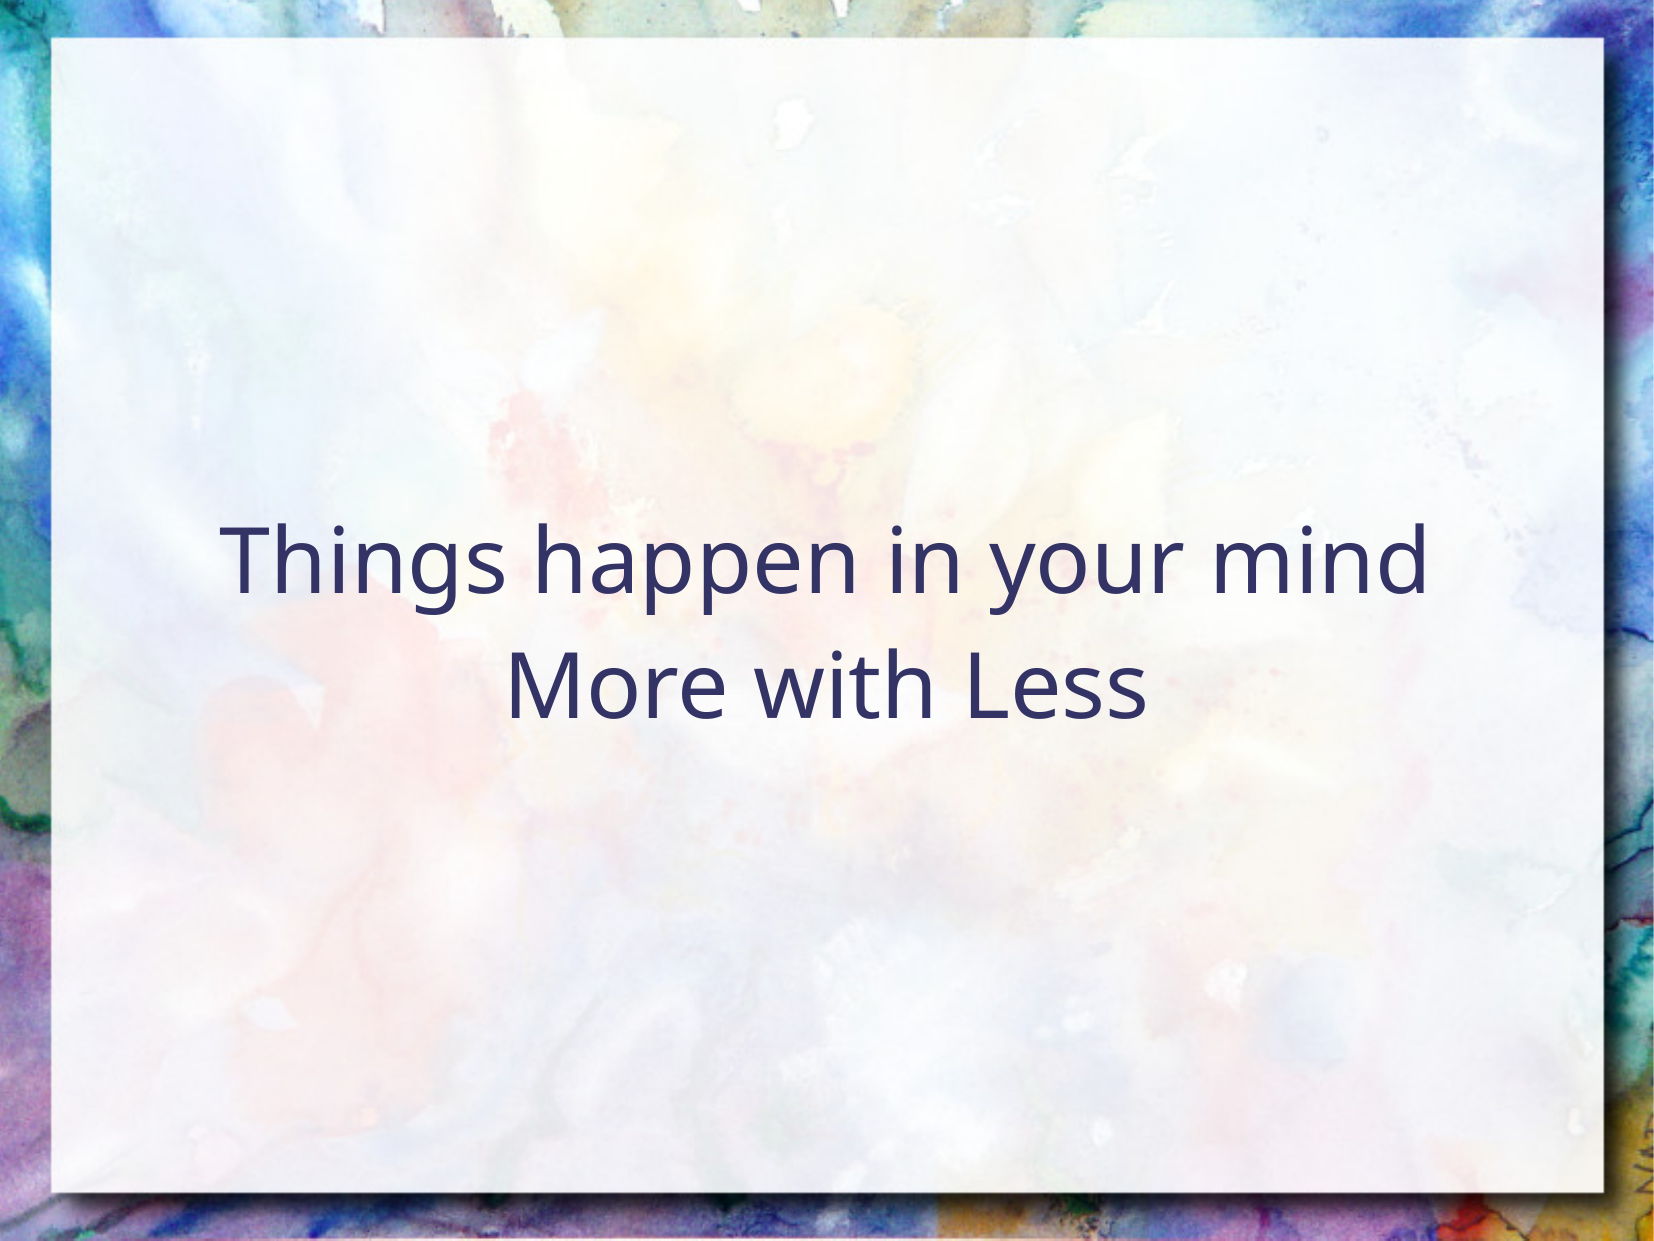

# Things happen in your mind More with Less